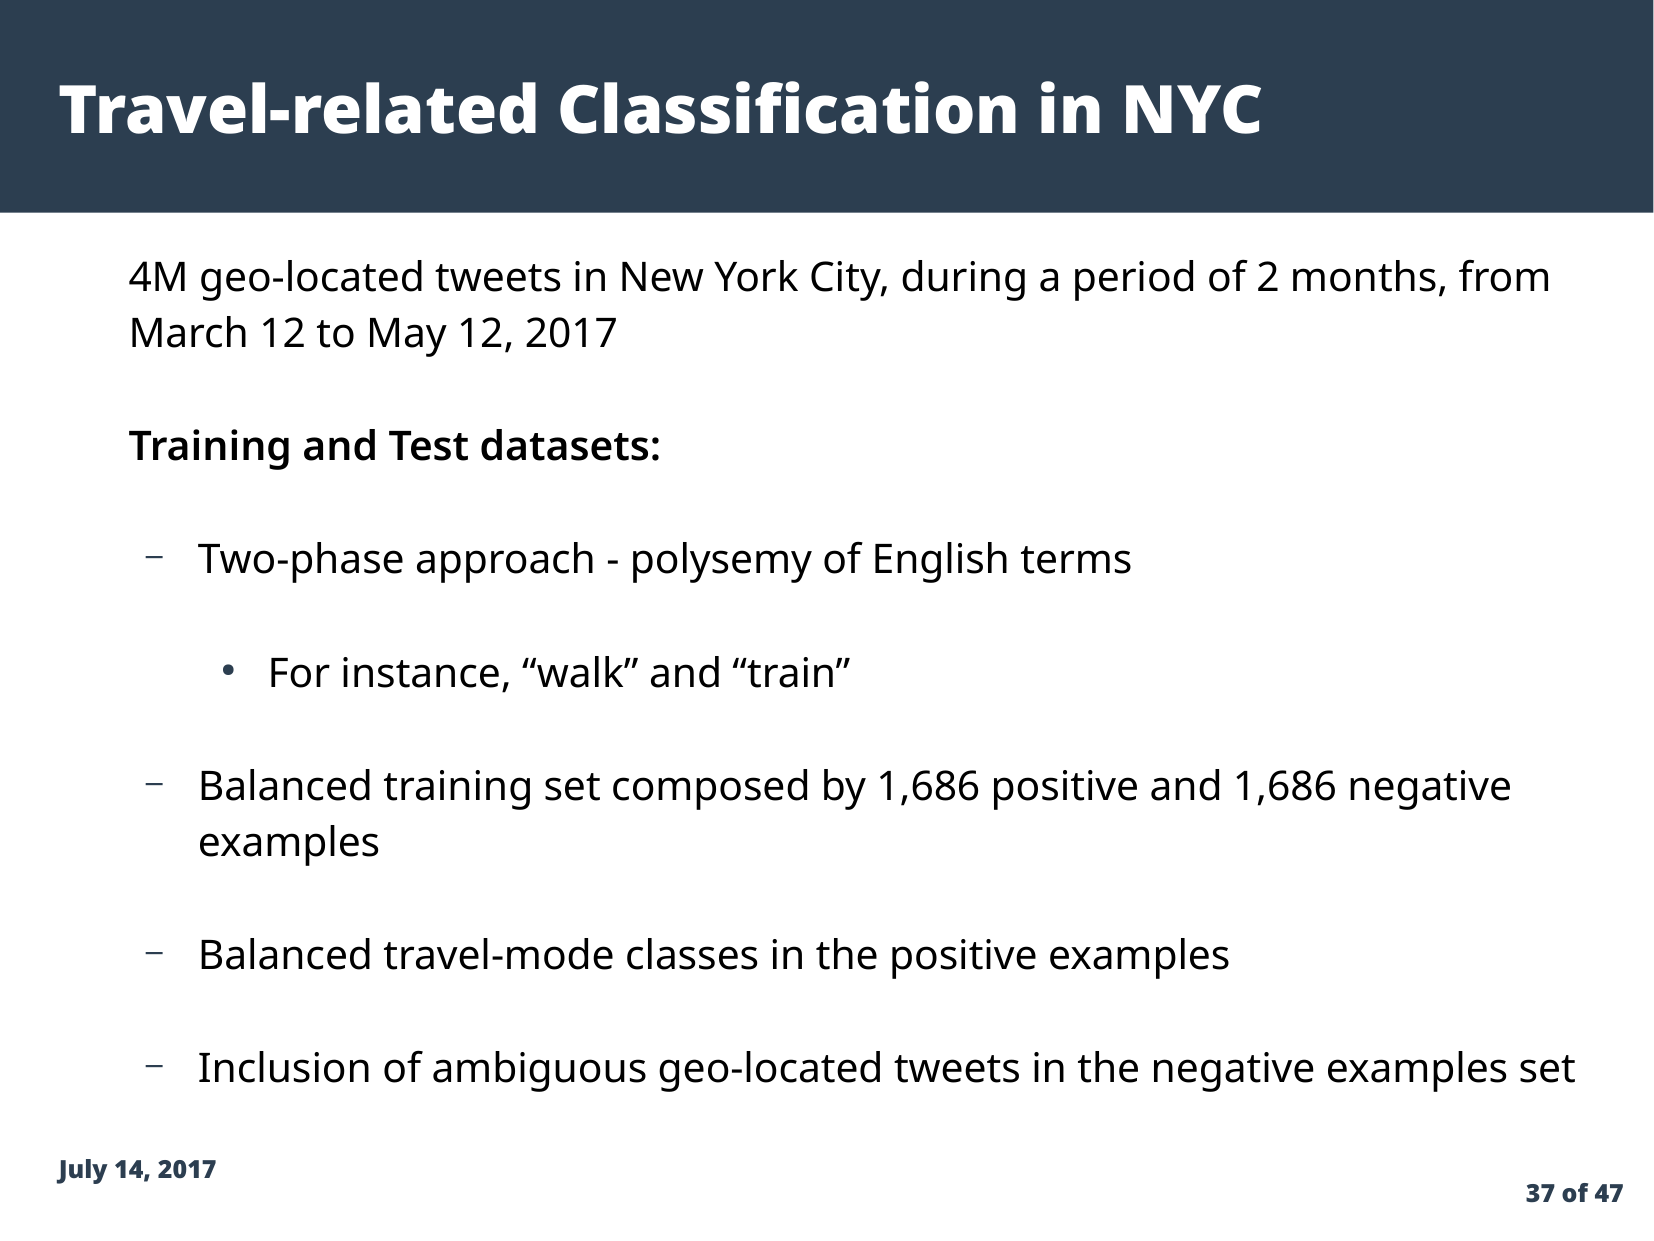

# Travel-related Classification in NYC
4M geo-located tweets in New York City, during a period of 2 months, from March 12 to May 12, 2017
Training and Test datasets:
Two-phase approach - polysemy of English terms
For instance, “walk” and “train”
Balanced training set composed by 1,686 positive and 1,686 negative examples
Balanced travel-mode classes in the positive examples
Inclusion of ambiguous geo-located tweets in the negative examples set
July 14, 2017
37